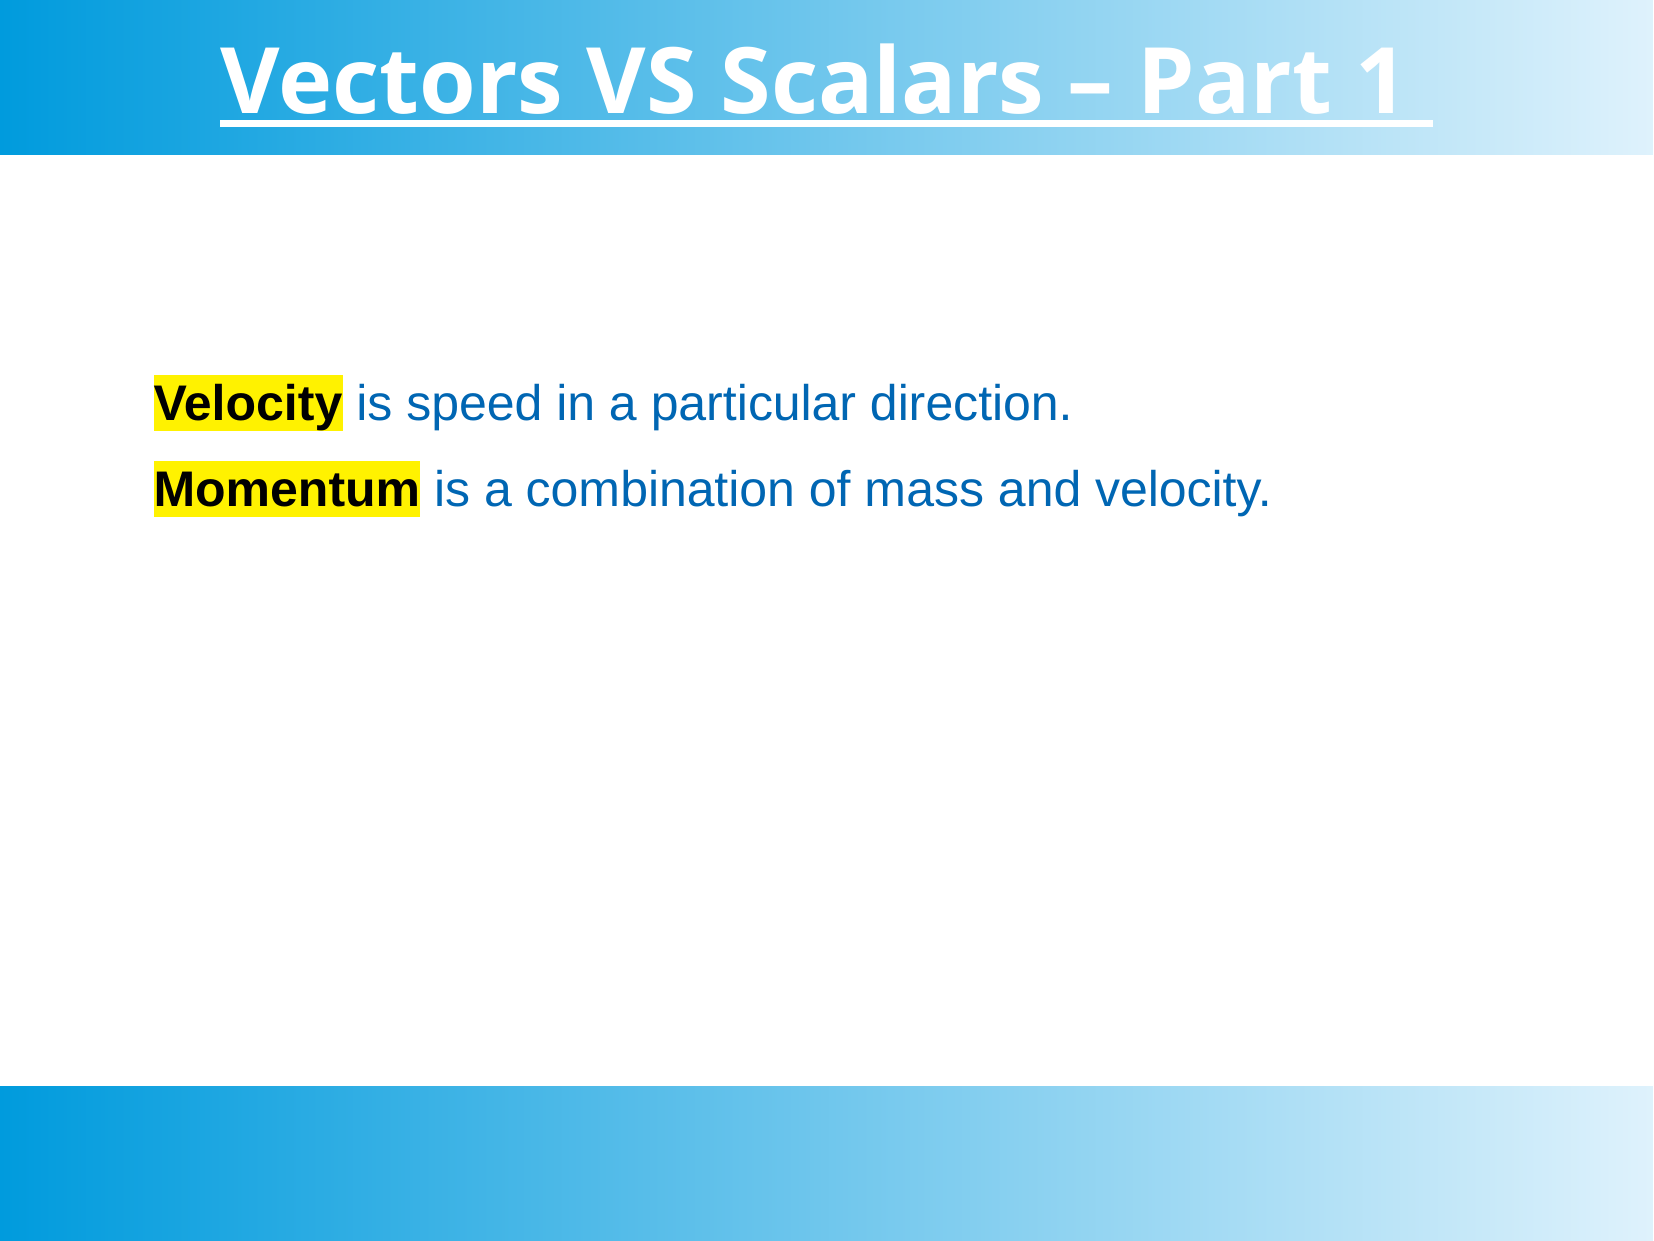

# Vectors VS Scalars – Part 1
Velocity is speed in a particular direction.
Momentum is a combination of mass and velocity.